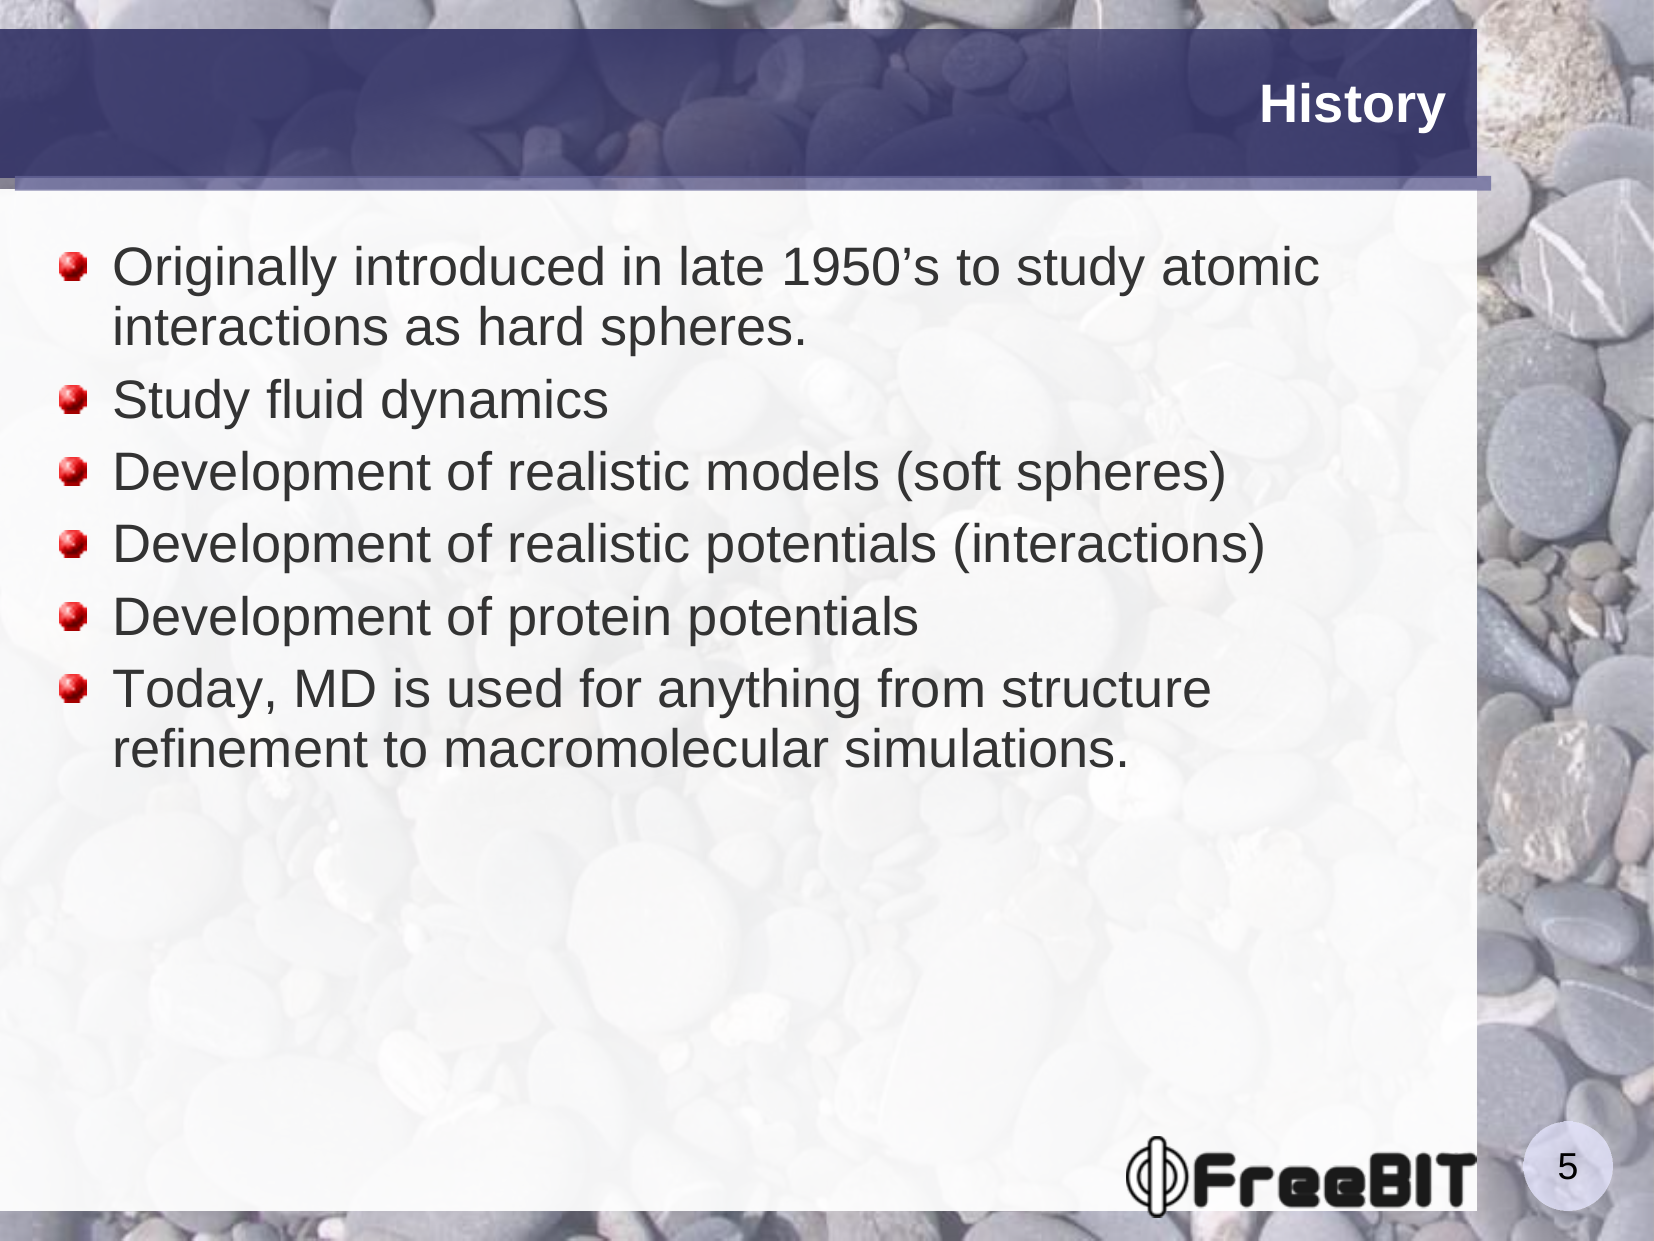

# History
Originally introduced in late 1950’s to study atomic interactions as hard spheres.
Study fluid dynamics
Development of realistic models (soft spheres)
Development of realistic potentials (interactions)
Development of protein potentials
Today, MD is used for anything from structure refinement to macromolecular simulations.